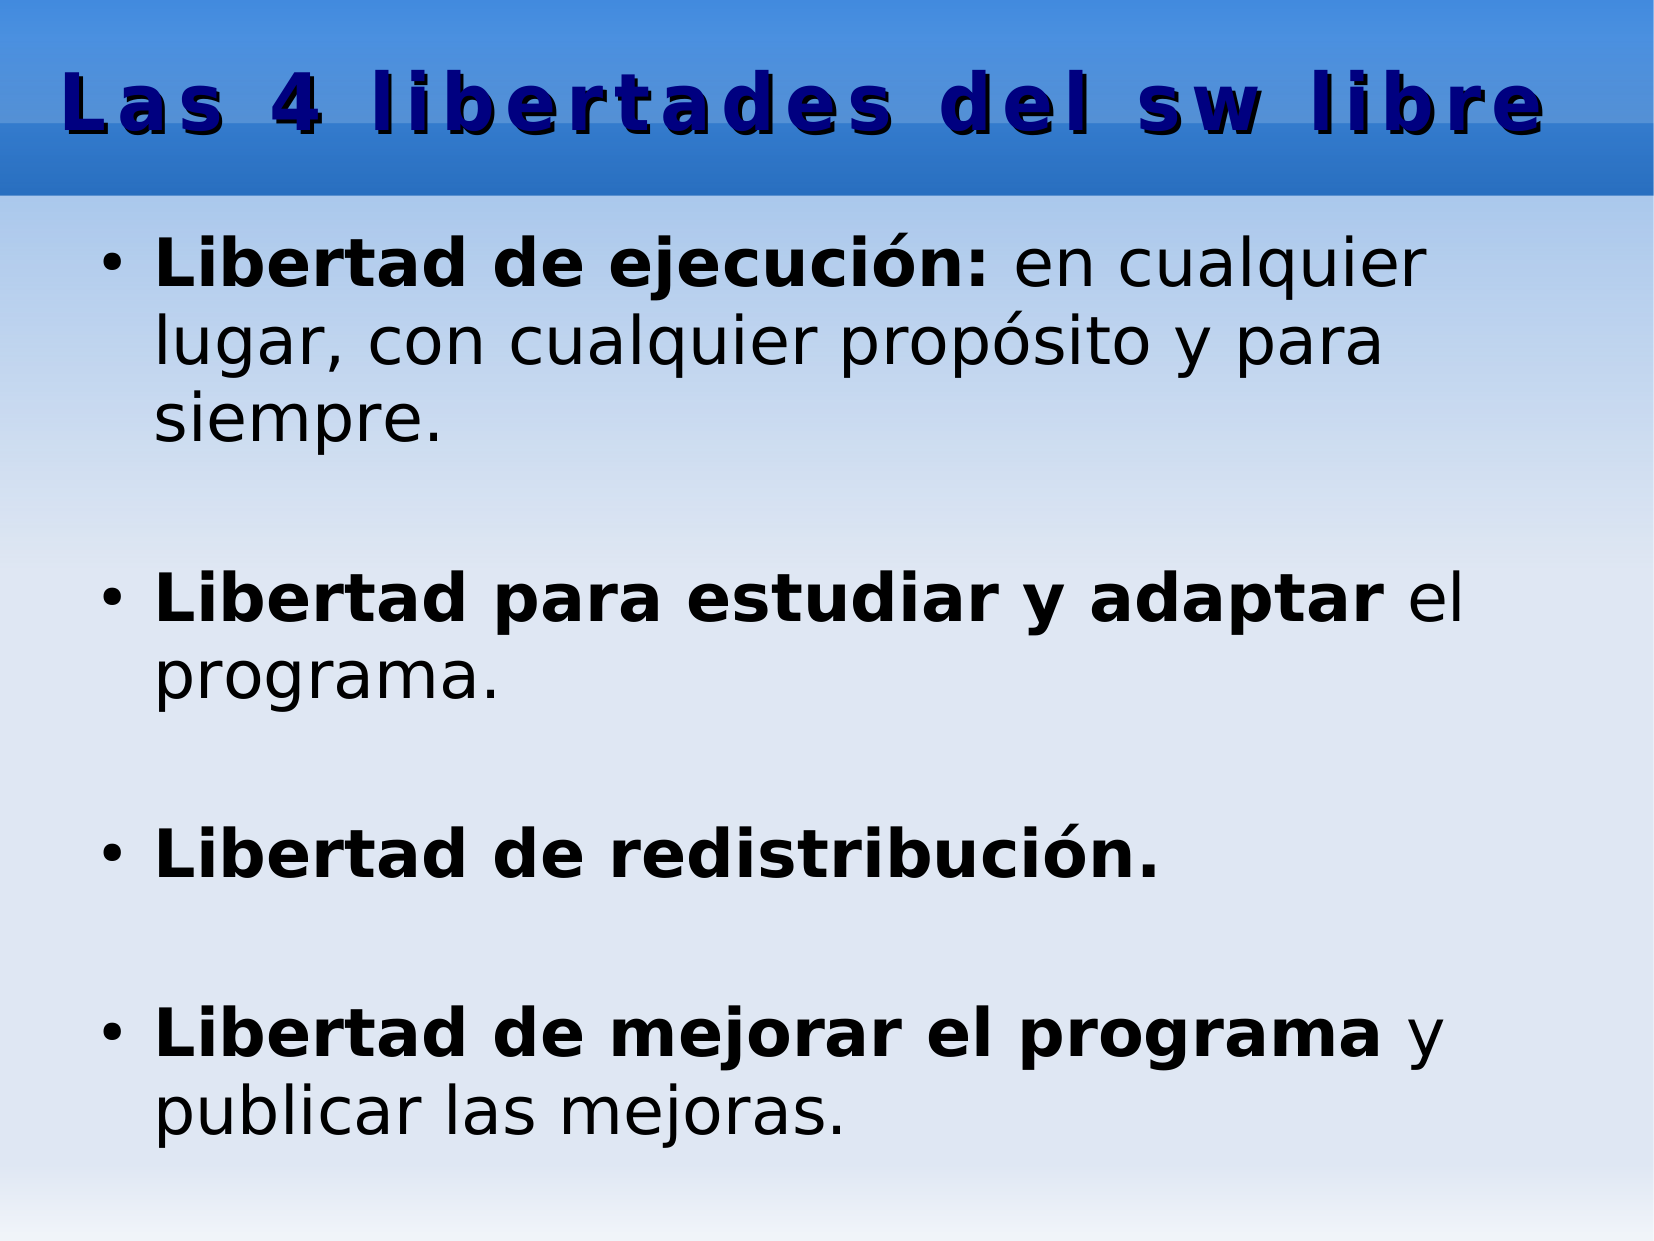

# Las 4 libertades del sw libre
Libertad de ejecución: en cualquier lugar, con cualquier propósito y para siempre.
Libertad para estudiar y adaptar el programa.
Libertad de redistribución.
Libertad de mejorar el programa y publicar las mejoras.